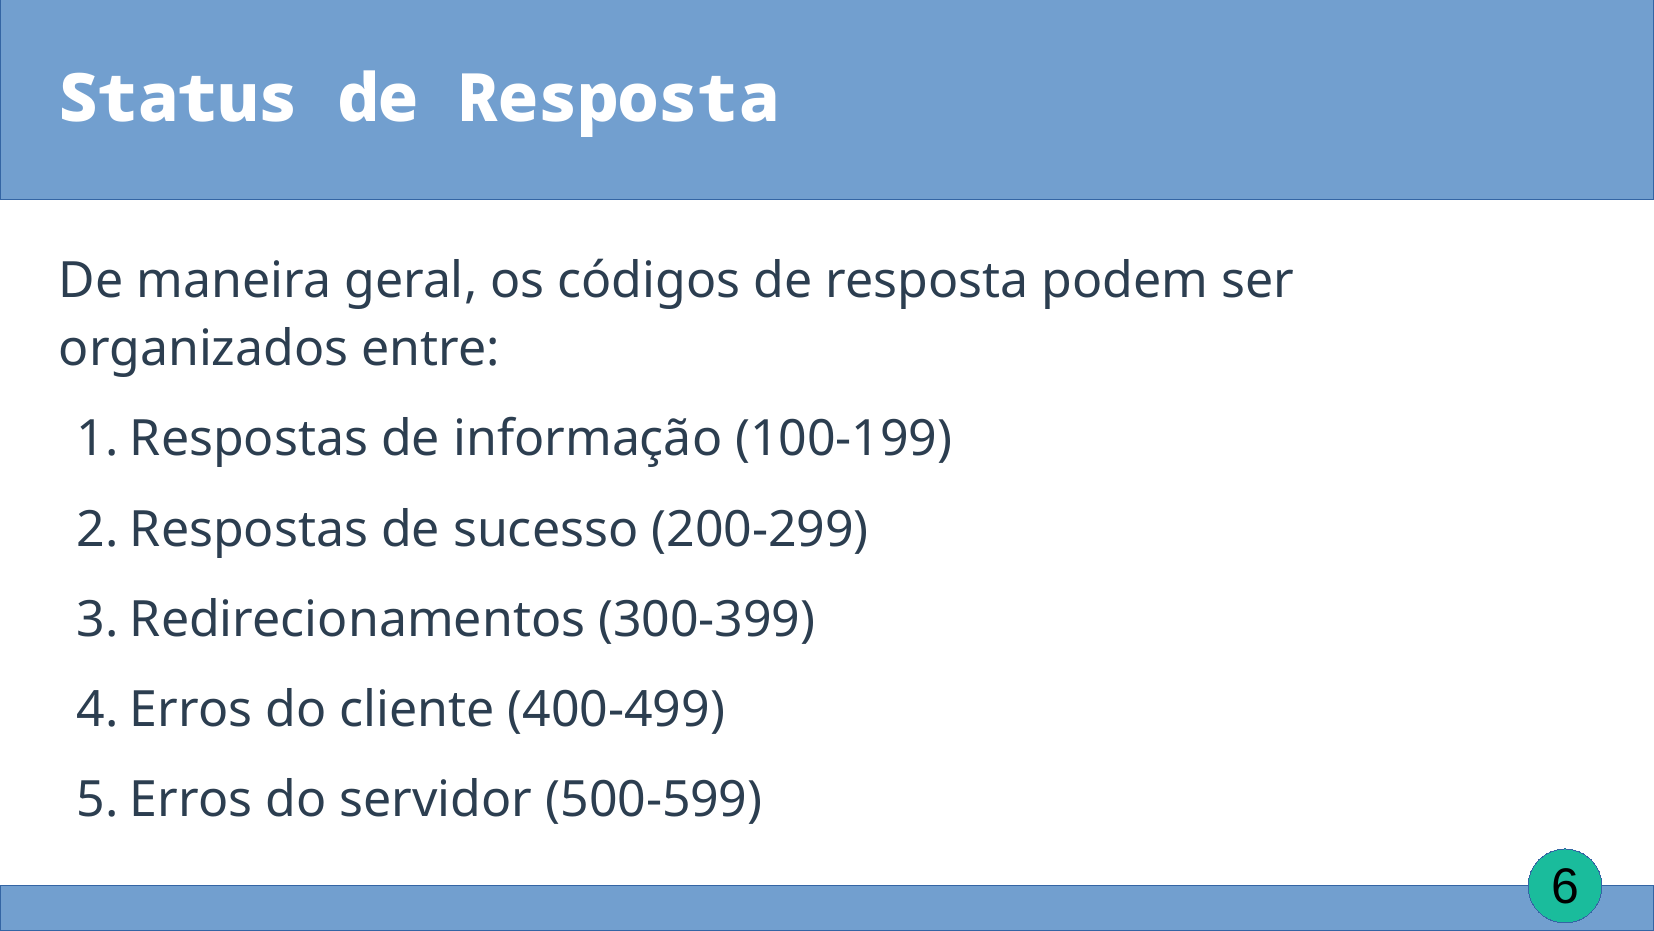

# Status de Resposta
De maneira geral, os códigos de resposta podem ser organizados entre:
Respostas de informação (100-199)
Respostas de sucesso (200-299)
Redirecionamentos (300-399)
Erros do cliente (400-499)
Erros do servidor (500-599)